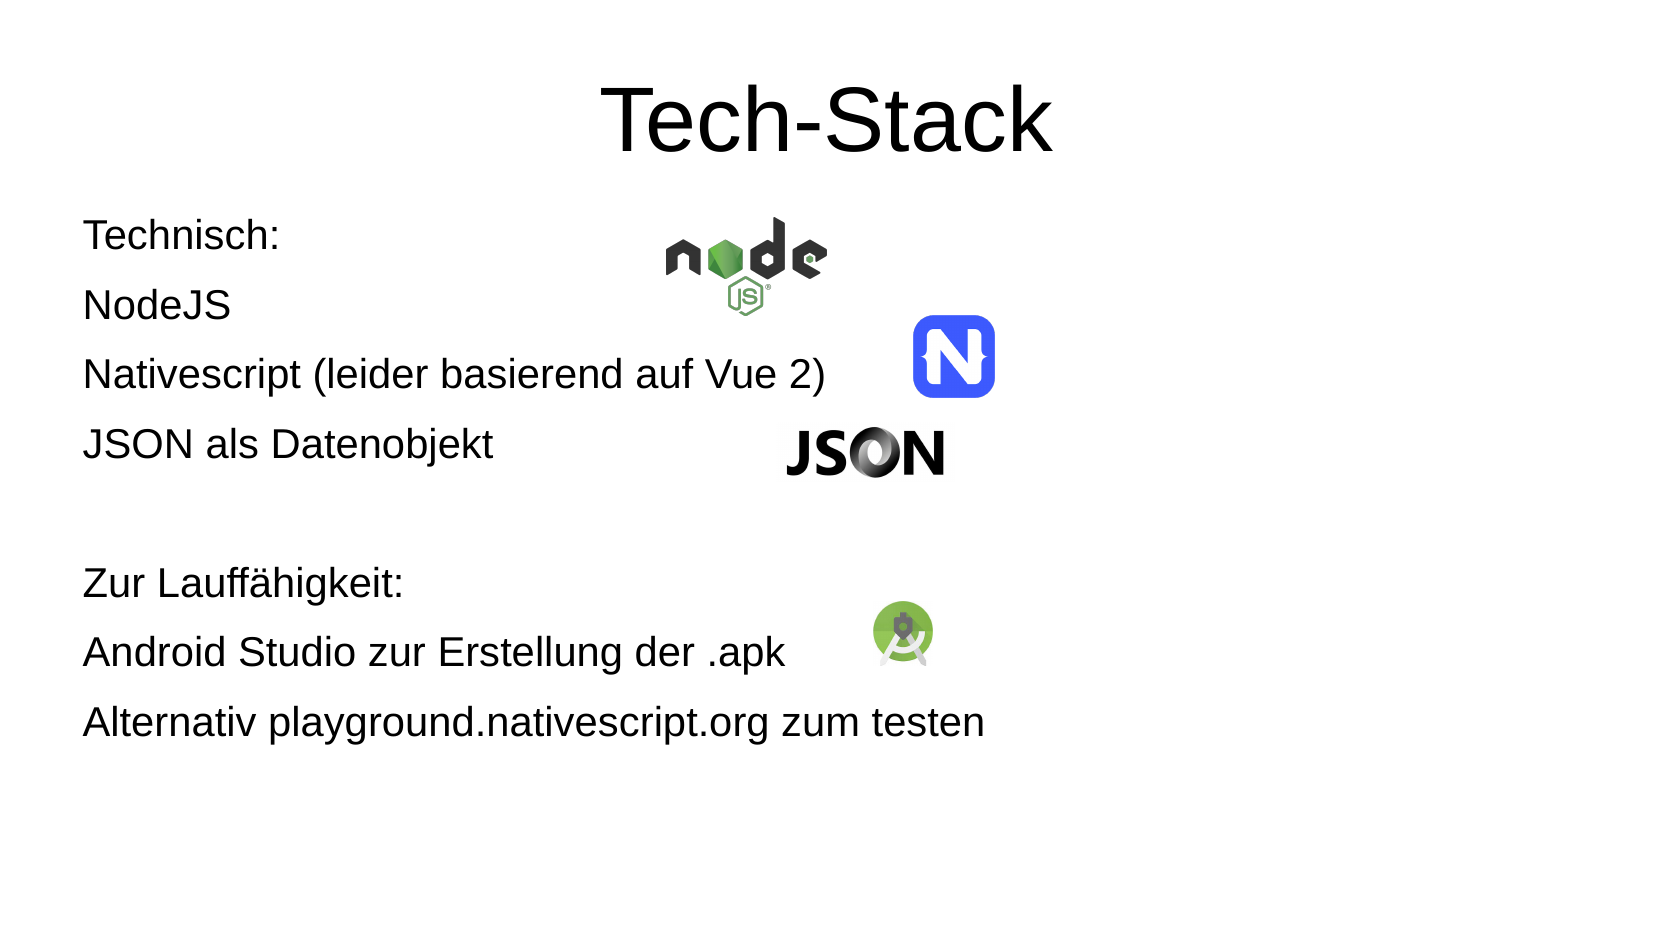

# Tech-Stack
Technisch:
NodeJS
Nativescript (leider basierend auf Vue 2)
JSON als Datenobjekt
Zur Lauffähigkeit:
Android Studio zur Erstellung der .apk
Alternativ playground.nativescript.org zum testen